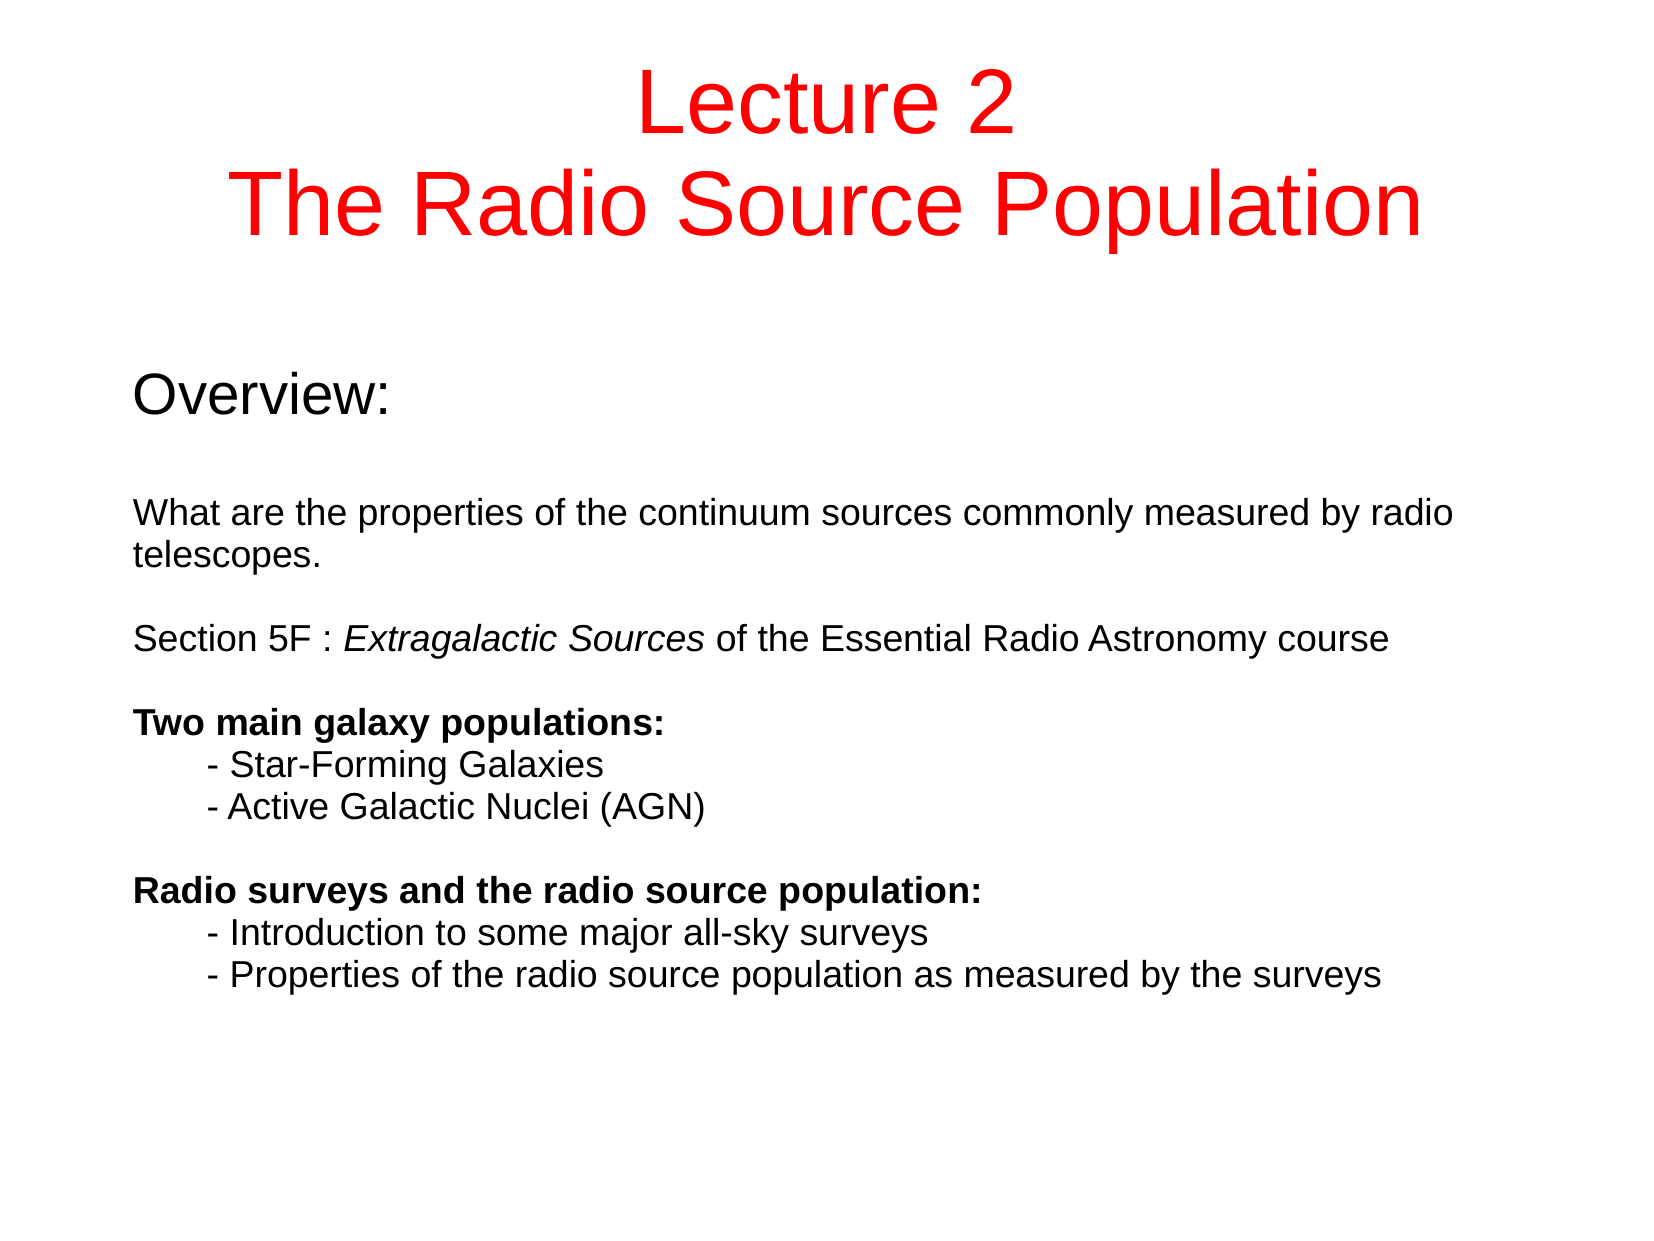

# Lecture 2 The Radio Source Population
Overview:
What are the properties of the continuum sources commonly measured by radio telescopes.
Section 5F : Extragalactic Sources of the Essential Radio Astronomy course
Two main galaxy populations:
	- Star-Forming Galaxies
	- Active Galactic Nuclei (AGN)
Radio surveys and the radio source population:
	- Introduction to some major all-sky surveys
	- Properties of the radio source population as measured by the surveys